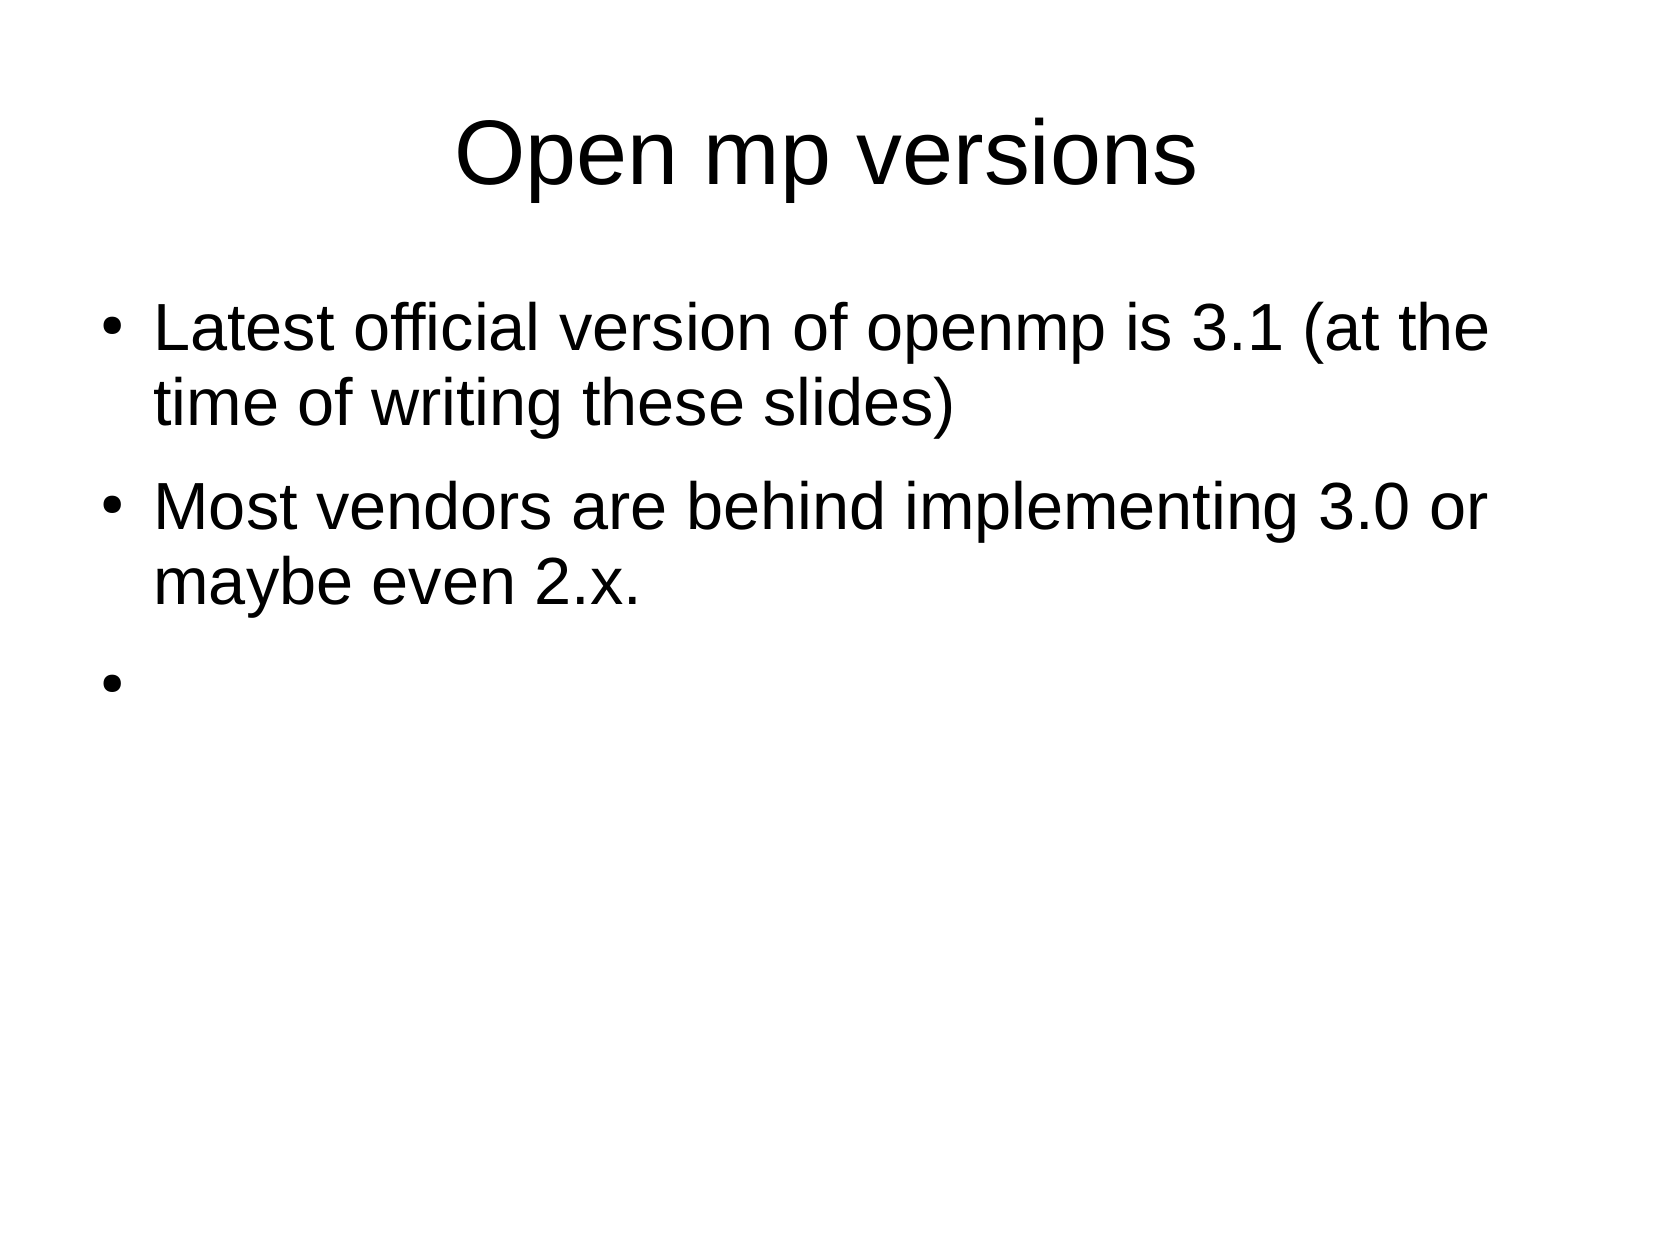

# Open mp versions
Latest official version of openmp is 3.1 (at the time of writing these slides)
Most vendors are behind implementing 3.0 or maybe even 2.x.